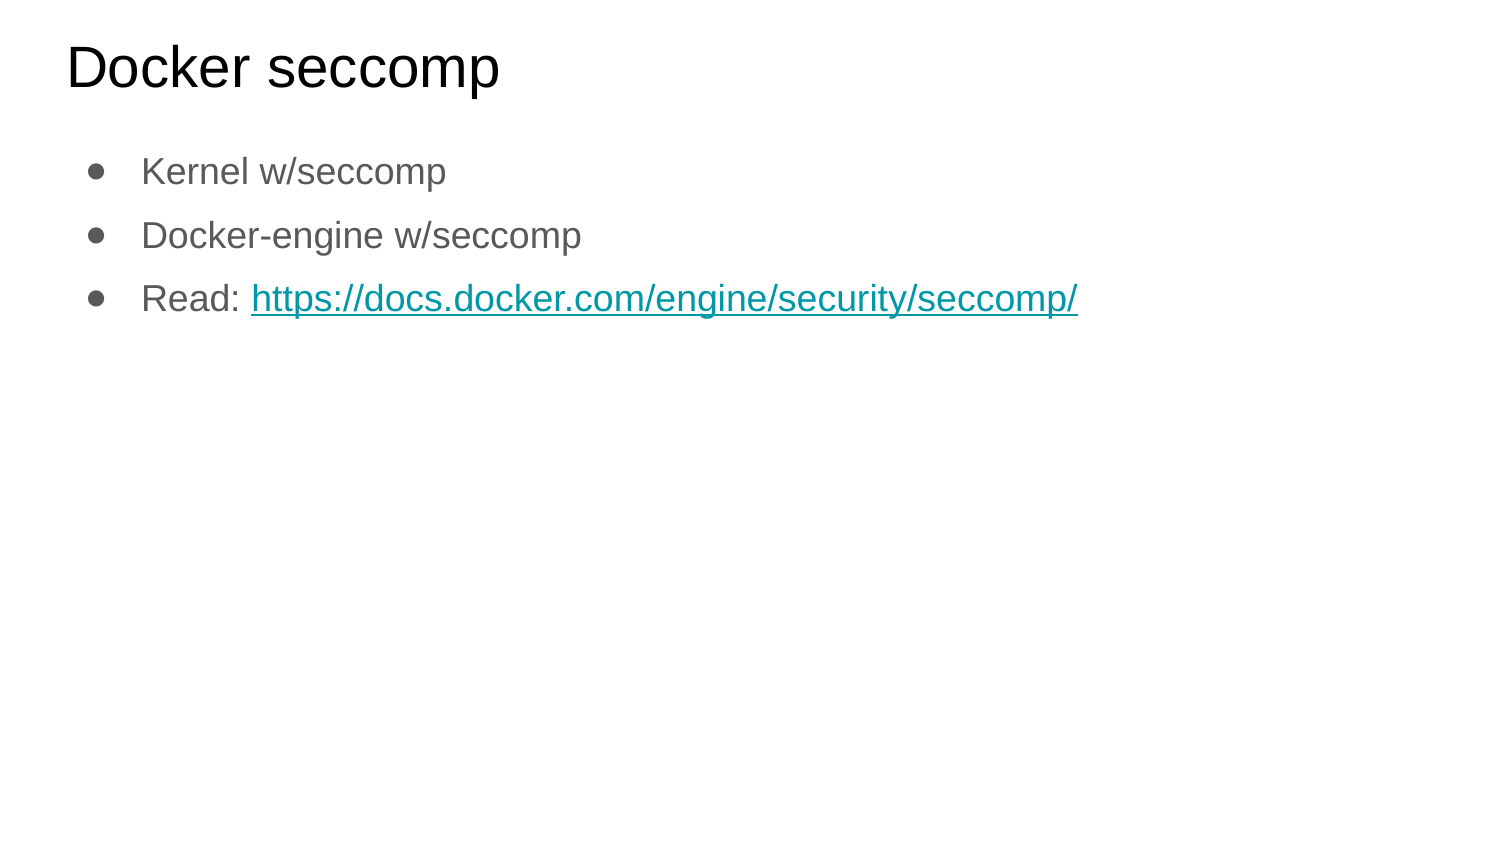

# Docker seccomp
Kernel w/seccomp
Docker-engine w/seccomp
Read: https://docs.docker.com/engine/security/seccomp/